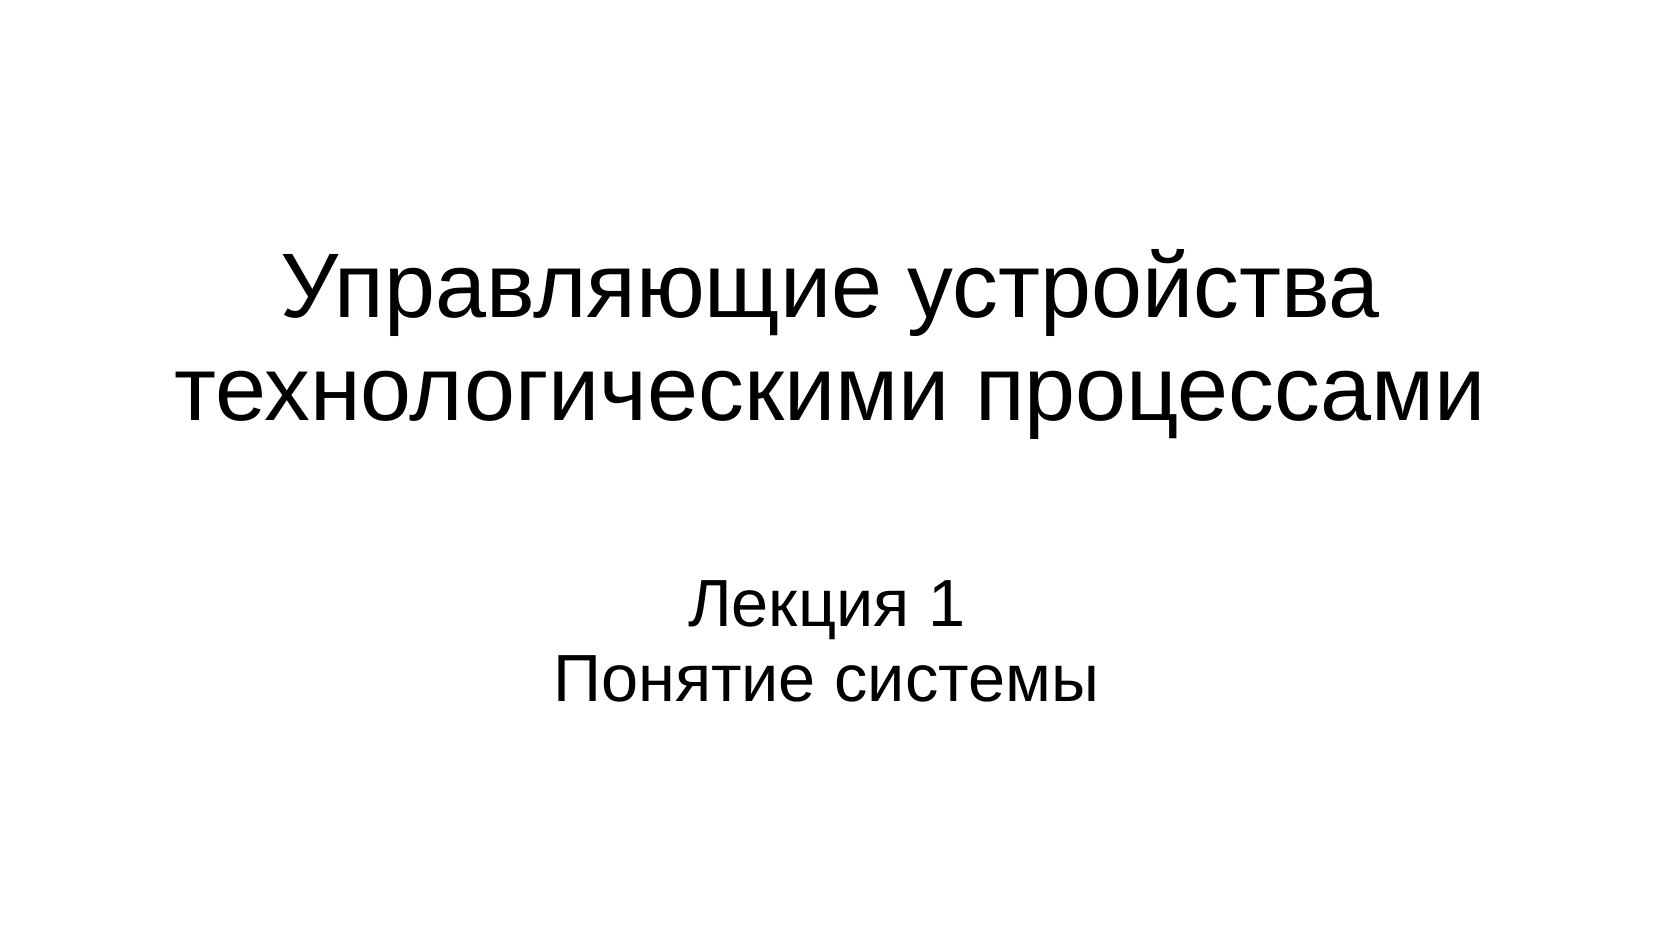

# Управляющие устройства технологическими процессами
Лекция 1
Понятие системы